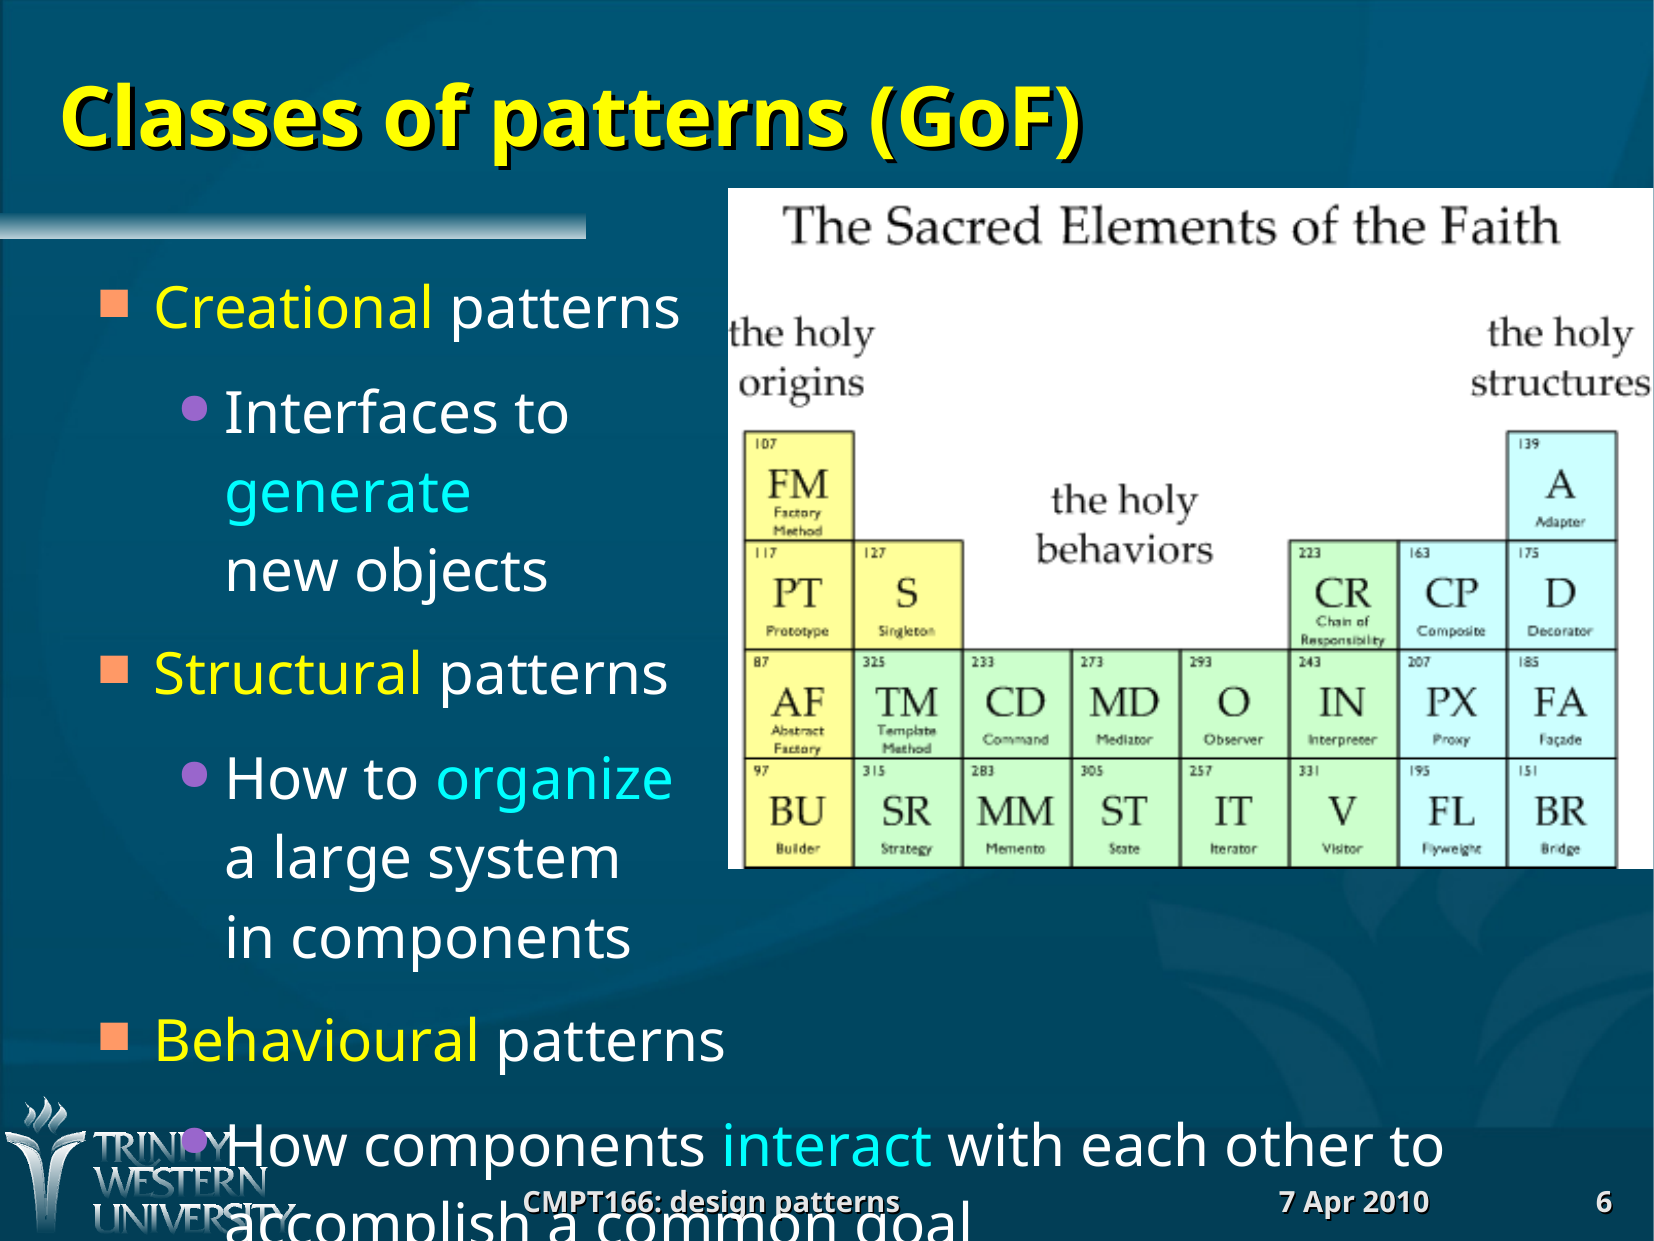

# Classes of patterns (GoF)
Creational patterns
Interfaces to
generate
new objects
Structural patterns
How to organize
a large system
in components
Behavioural patterns
How components interact with each other to accomplish a common goal
CMPT166: design patterns
7 Apr 2010
6